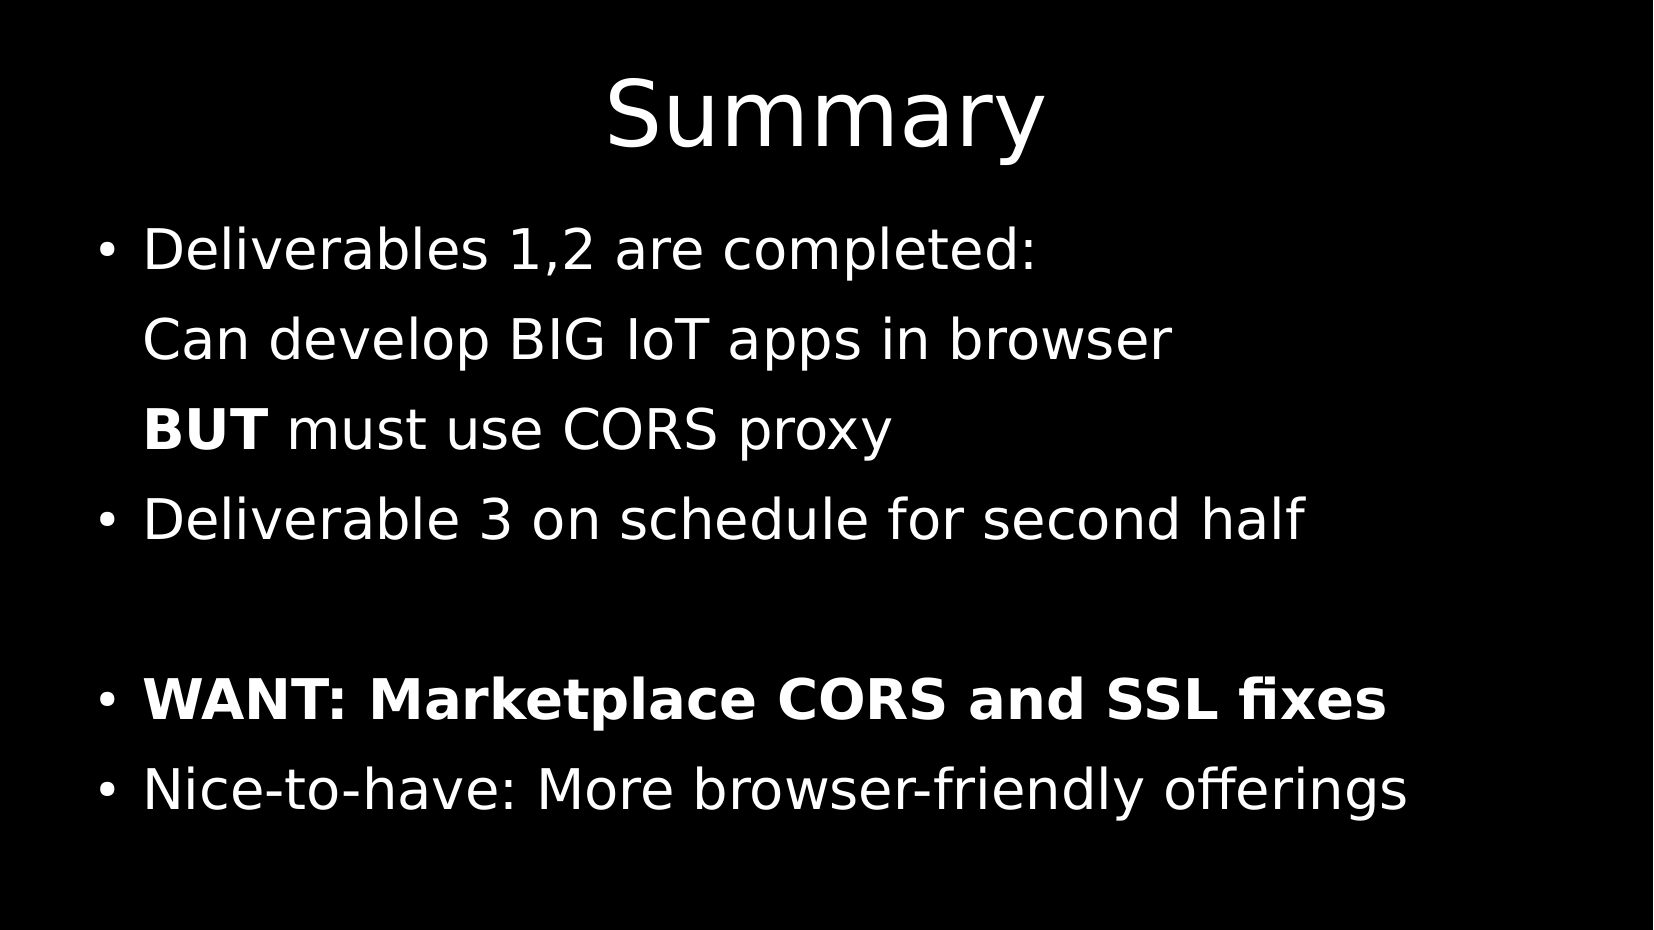

# Summary
Deliverables 1,2 are completed:
Can develop BIG IoT apps in browser
BUT must use CORS proxy
Deliverable 3 on schedule for second half
WANT: Marketplace CORS and SSL fixes
Nice-to-have: More browser-friendly offerings